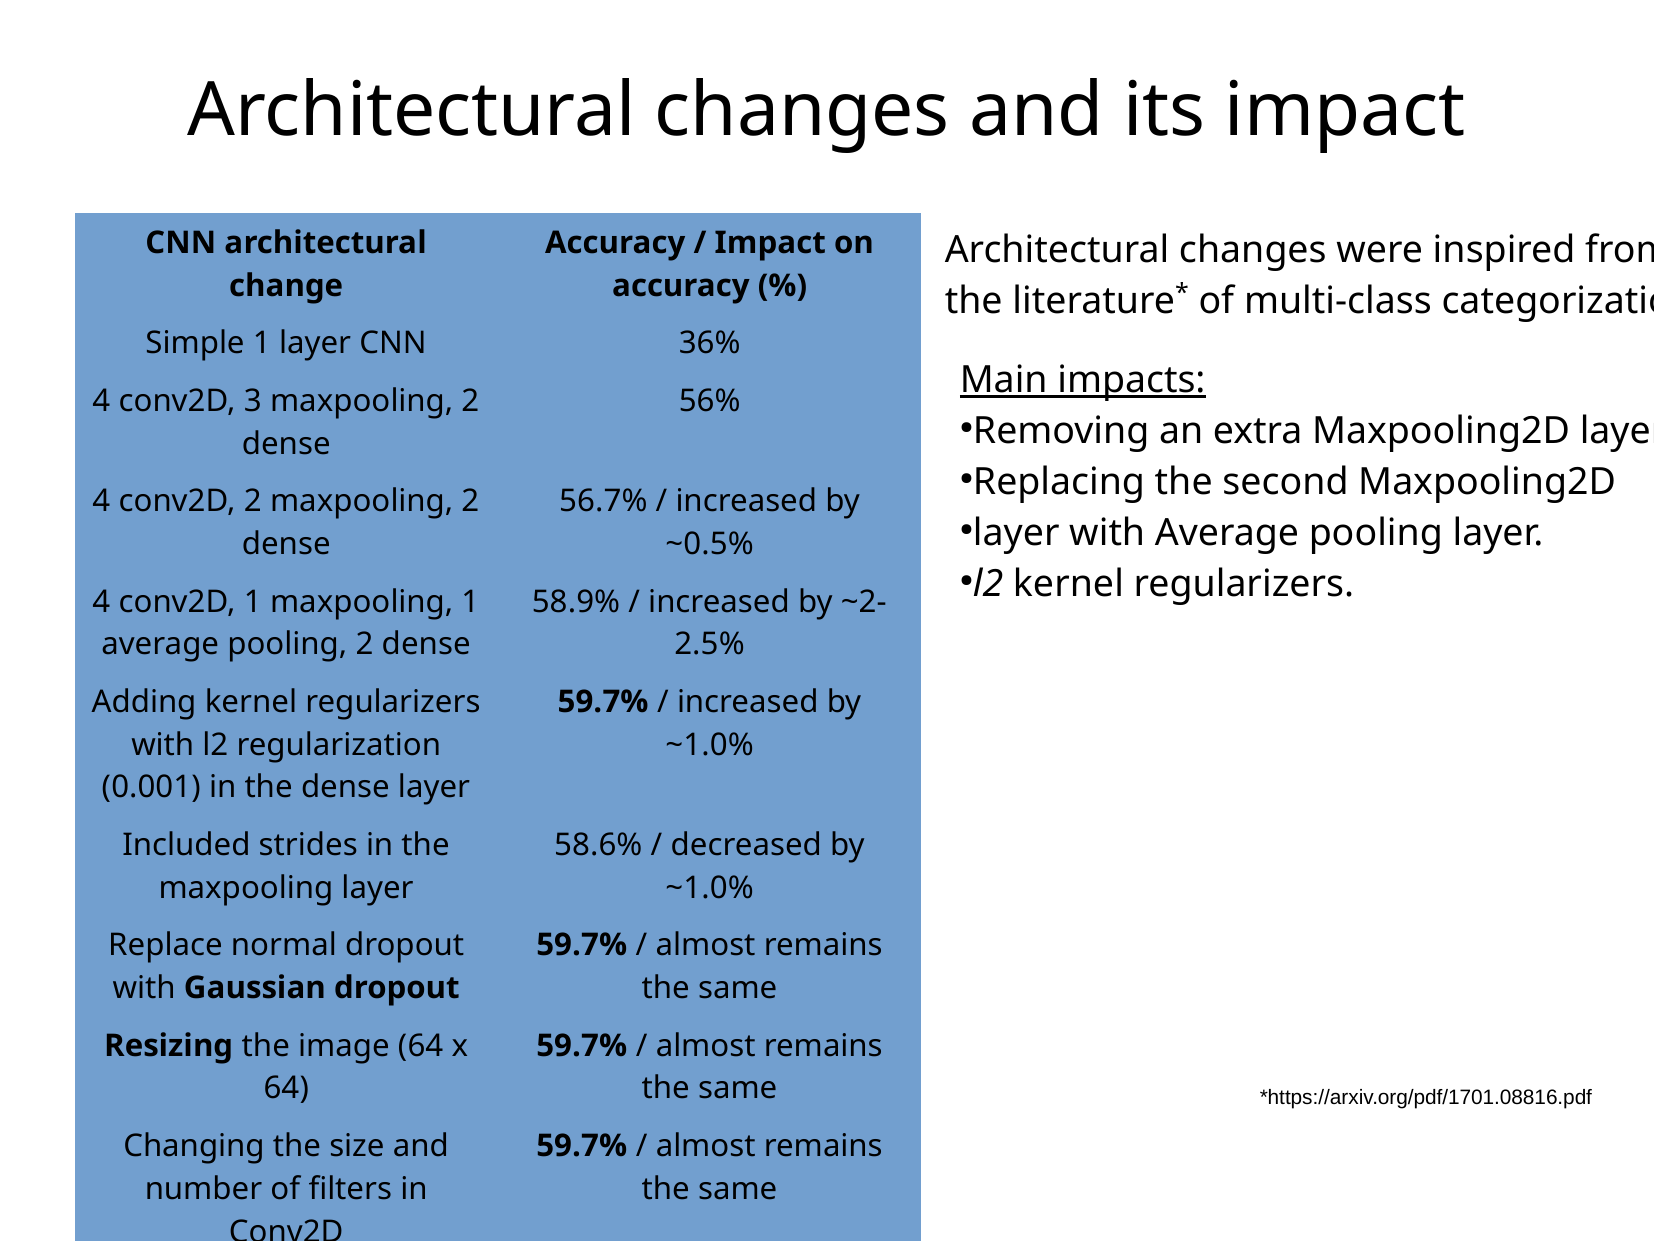

# Architectural changes and its impact
| CNN architectural change | Accuracy / Impact on accuracy (%) |
| --- | --- |
| Simple 1 layer CNN | 36% |
| 4 conv2D, 3 maxpooling, 2 dense | 56% |
| 4 conv2D, 2 maxpooling, 2 dense | 56.7% / increased by ~0.5% |
| 4 conv2D, 1 maxpooling, 1 average pooling, 2 dense | 58.9% / increased by ~2-2.5% |
| Adding kernel regularizers with l2 regularization (0.001) in the dense layer | 59.7% / increased by ~1.0% |
| Included strides in the maxpooling layer | 58.6% / decreased by ~1.0% |
| Replace normal dropout with Gaussian dropout | 59.7% / almost remains the same |
| Resizing the image (64 x 64) | 59.7% / almost remains the same |
| Changing the size and number of filters in Conv2D | 59.7% / almost remains the same |
Architectural changes were inspired from
the literature* of multi-class categorization.
Main impacts:
Removing an extra Maxpooling2D layer.
Replacing the second Maxpooling2D
layer with Average pooling layer.
l2 kernel regularizers.
*https://arxiv.org/pdf/1701.08816.pdf